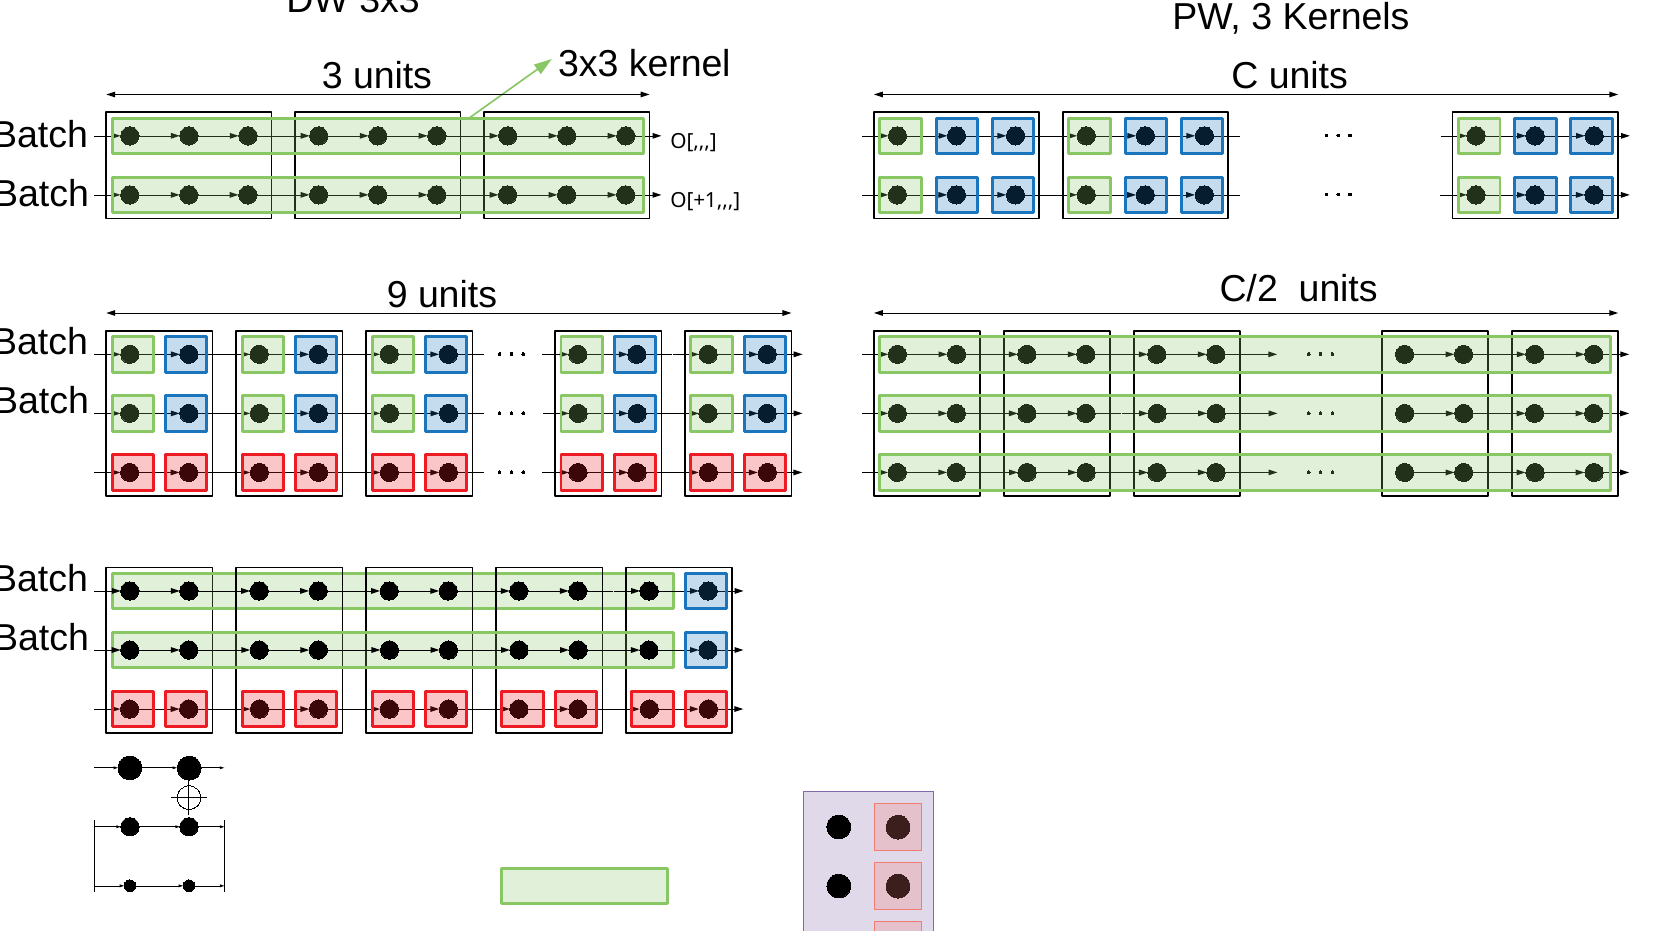

Batch 2
DW 3x3
PW, 3 Kernels
3x3 kernel
3 units
C units
1st Batch
O[,,,]
2nd Batch
O[+1,,,]
C/2 units
9 units
1st Batch
2nd Batch
1st Batch
2nd Batch